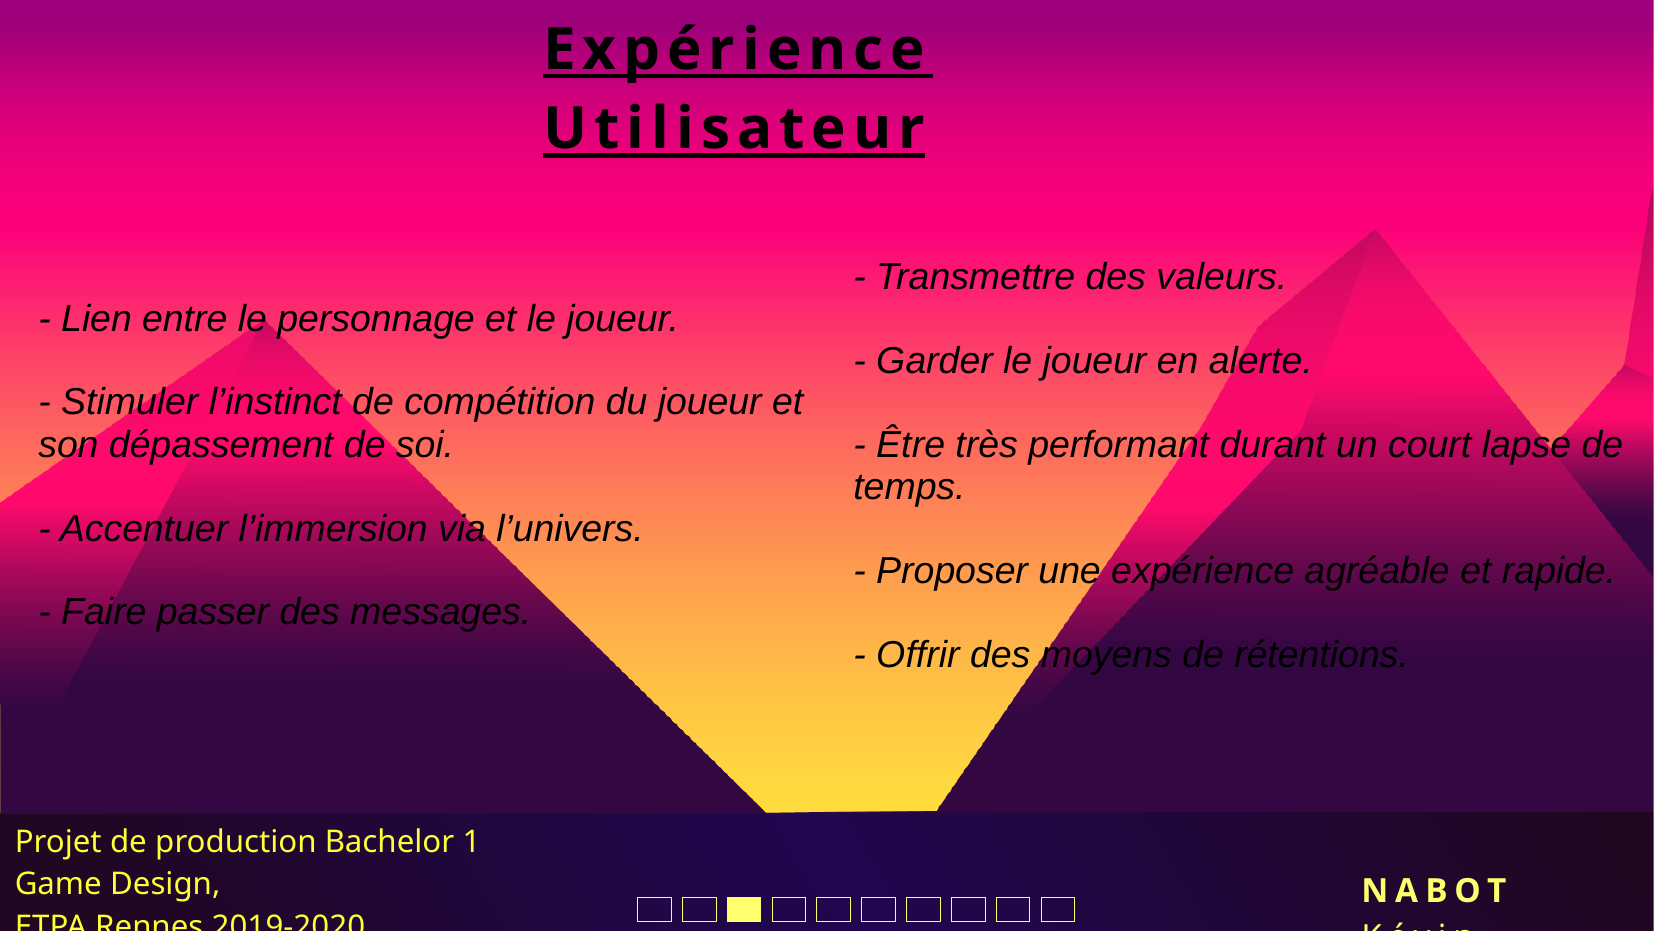

Expérience Utilisateur
- Transmettre des valeurs.
- Garder le joueur en alerte.
- Être très performant durant un court lapse de temps.
- Proposer une expérience agréable et rapide.
- Offrir des moyens de rétentions.
- Lien entre le personnage et le joueur.
- Stimuler l’instinct de compétition du joueur et son dépassement de soi.
- Accentuer l’immersion via l’univers.
- Faire passer des messages.
Projet de production Bachelor 1 Game Design,
ETPA Rennes 2019-2020
NABOT Kévin